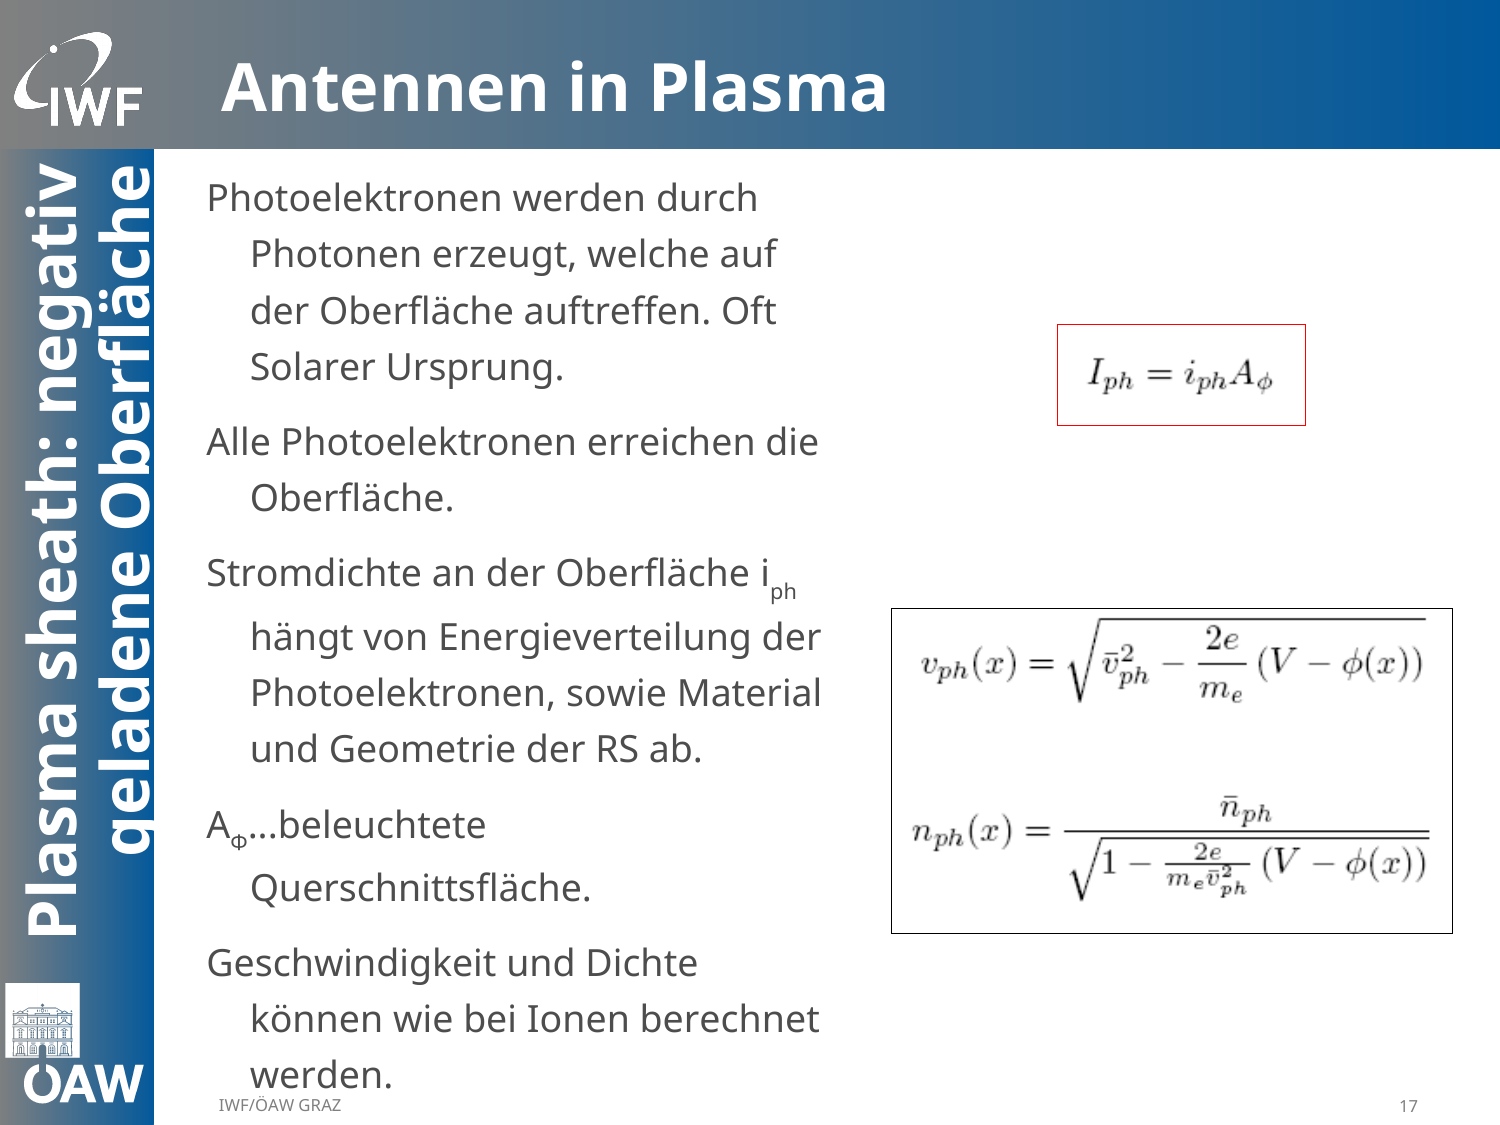

Antennen in Plasma
# Photoelektronen werden durch Photonen erzeugt, welche auf der Oberfläche auftreffen. Oft Solarer Ursprung.
Alle Photoelektronen erreichen die Oberfläche.
Stromdichte an der Oberfläche iph hängt von Energieverteilung der Photoelektronen, sowie Material und Geometrie der RS ab.
AΦ...beleuchtete Querschnittsfläche.
Geschwindigkeit und Dichte können wie bei Ionen berechnet werden.
Plasma sheath: negativ geladene Oberfläche
IWF/ÖAW GRAZ
17